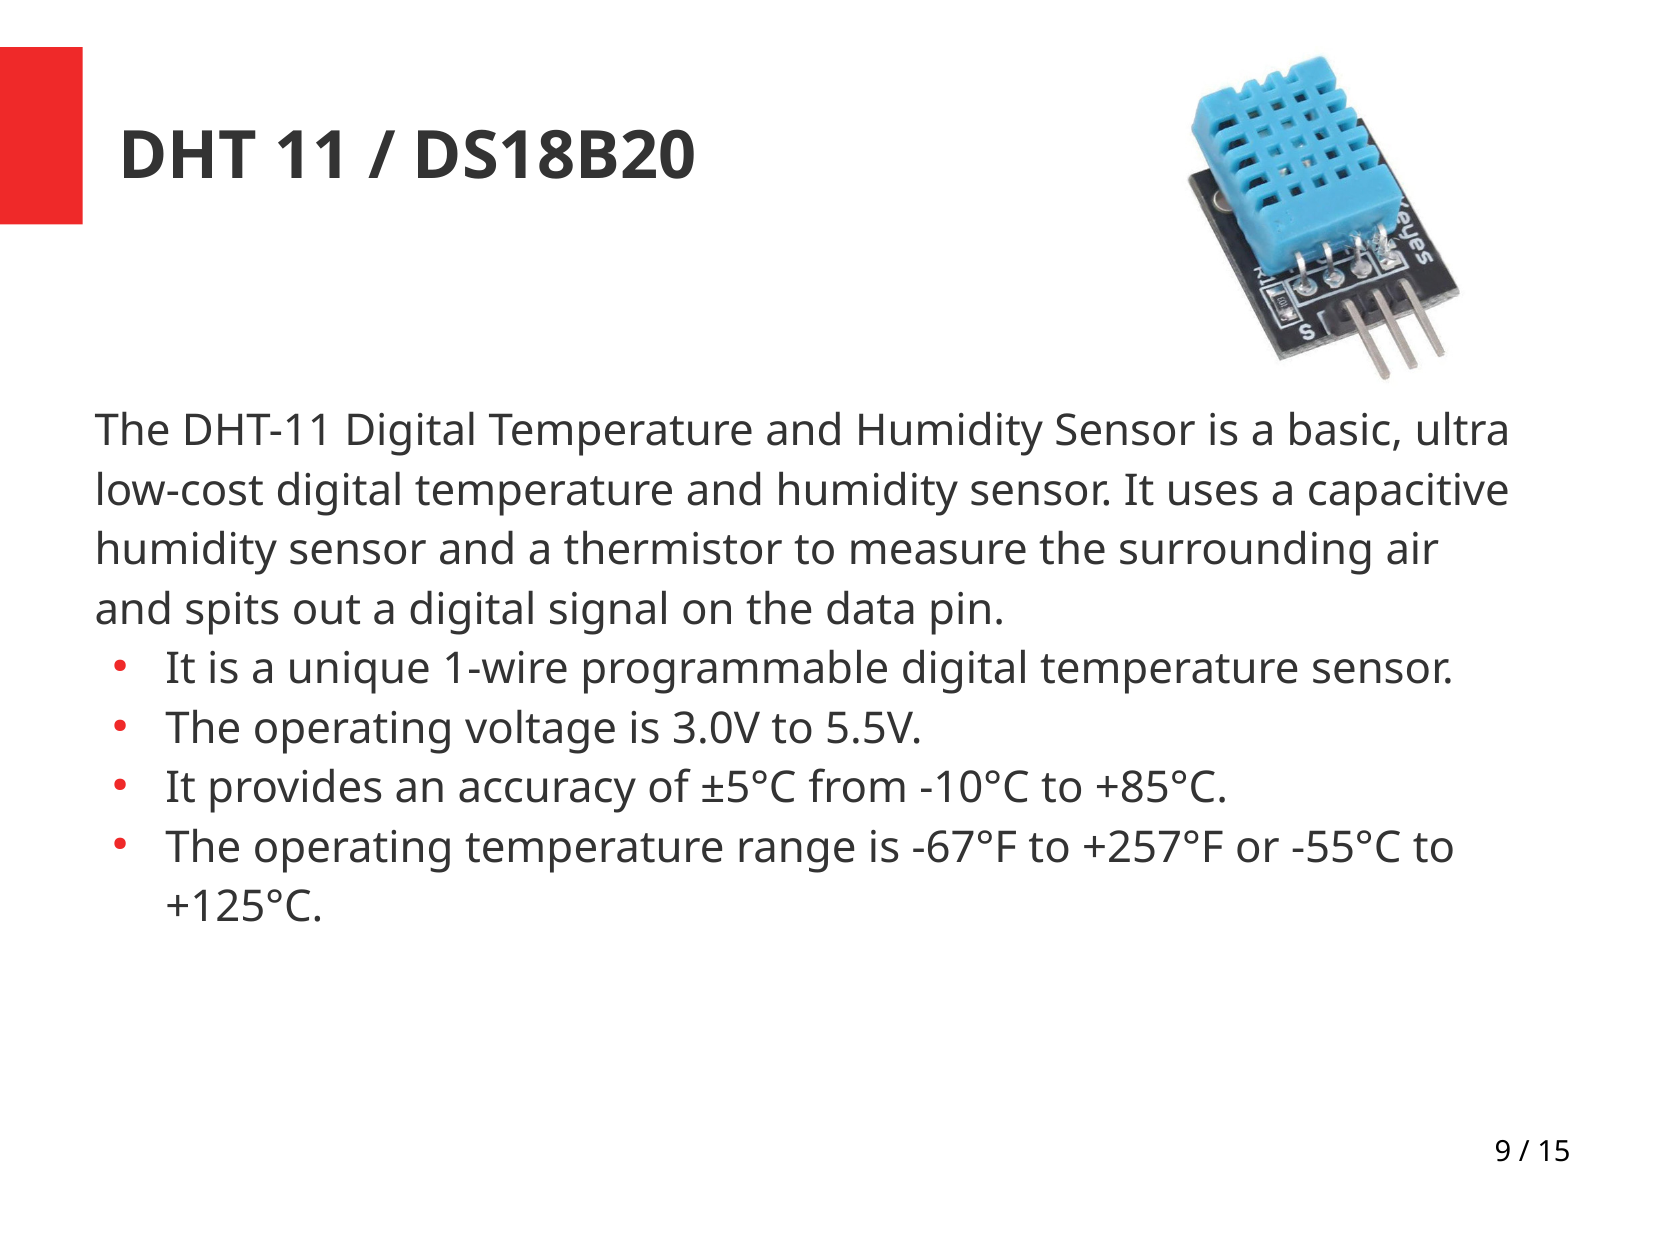

# DHT 11 / DS18B20
The DHT-11 Digital Temperature and Humidity Sensor is a basic, ultra low-cost digital temperature and humidity sensor. It uses a capacitive humidity sensor and a thermistor to measure the surrounding air and spits out a digital signal on the data pin.
It is a unique 1-wire programmable digital temperature sensor.
The operating voltage is 3.0V to 5.5V.
It provides an accuracy of ±5°C from -10°C to +85°C.
The operating temperature range is -67°F to +257°F or -55°C to +125°C.
9